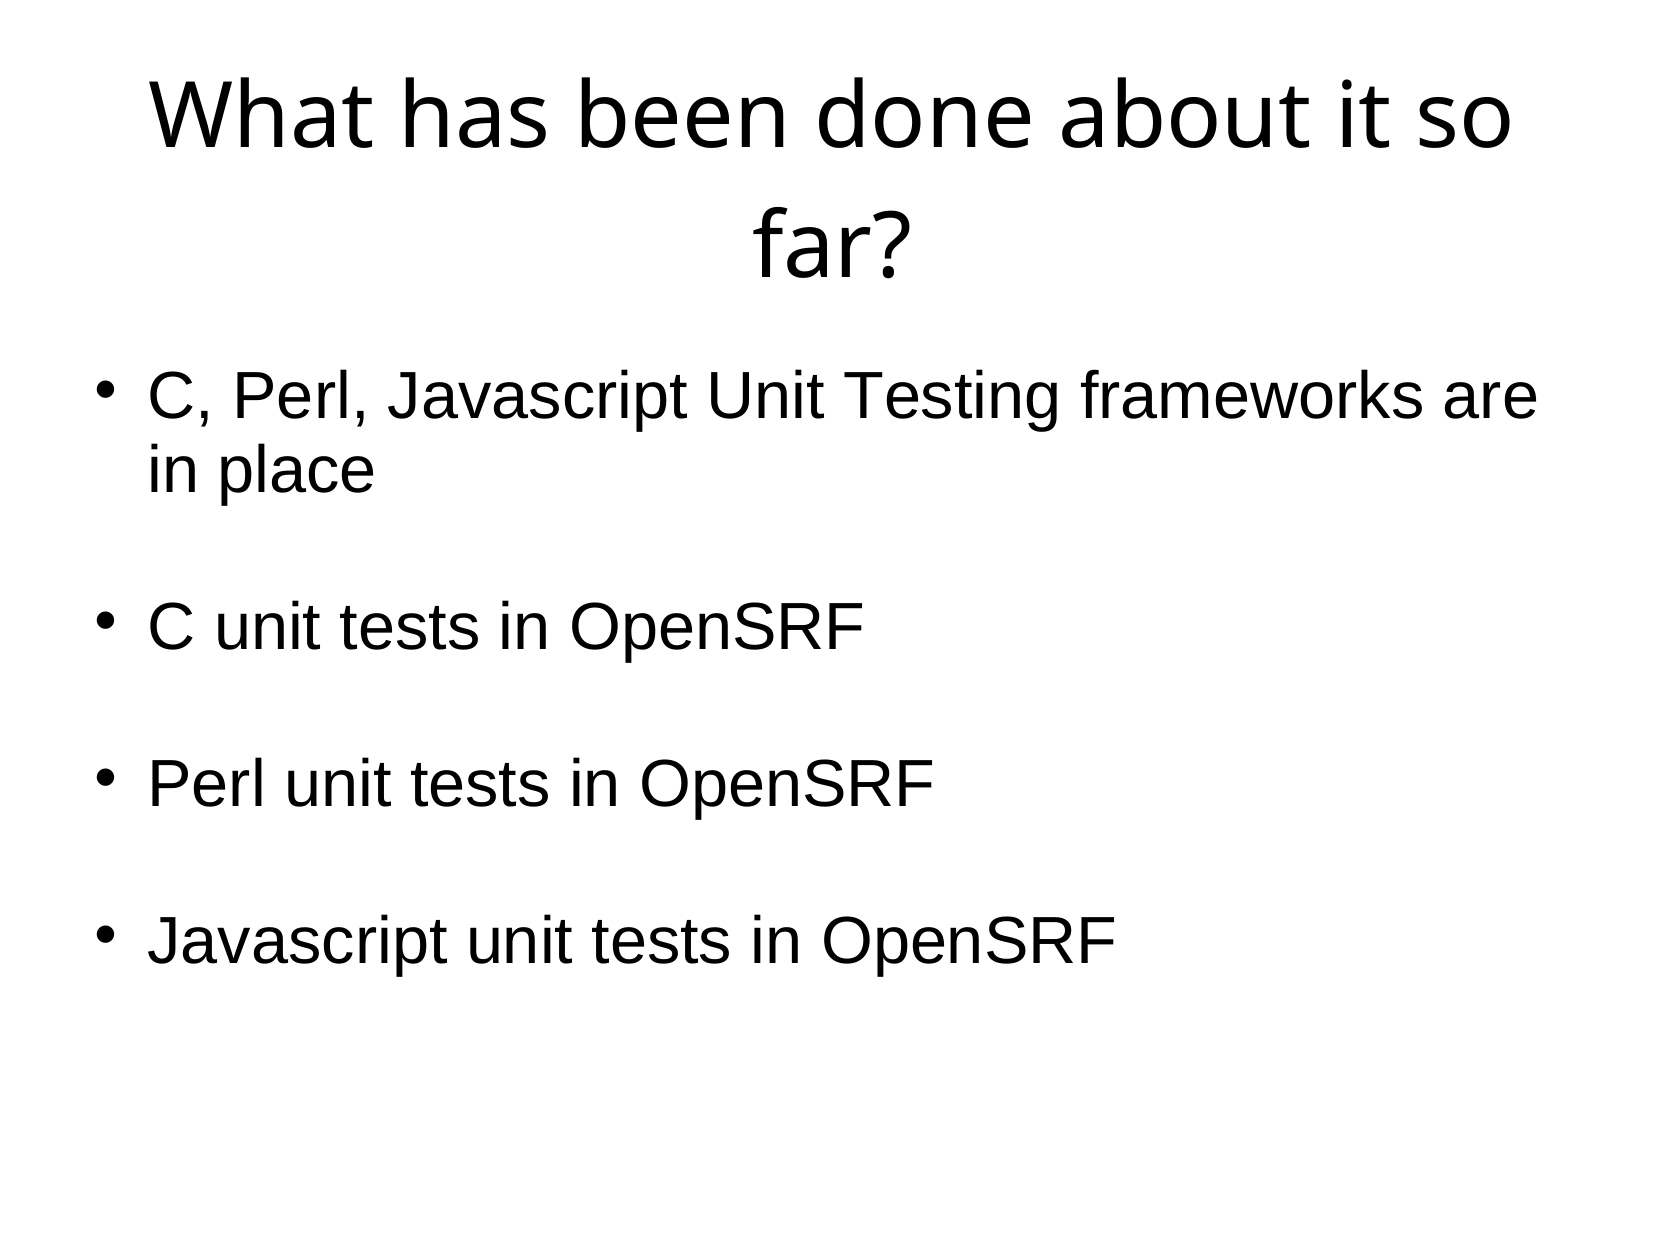

# What has been done about it so far?
C, Perl, Javascript Unit Testing frameworks are in place
C unit tests in OpenSRF
Perl unit tests in OpenSRF
Javascript unit tests in OpenSRF